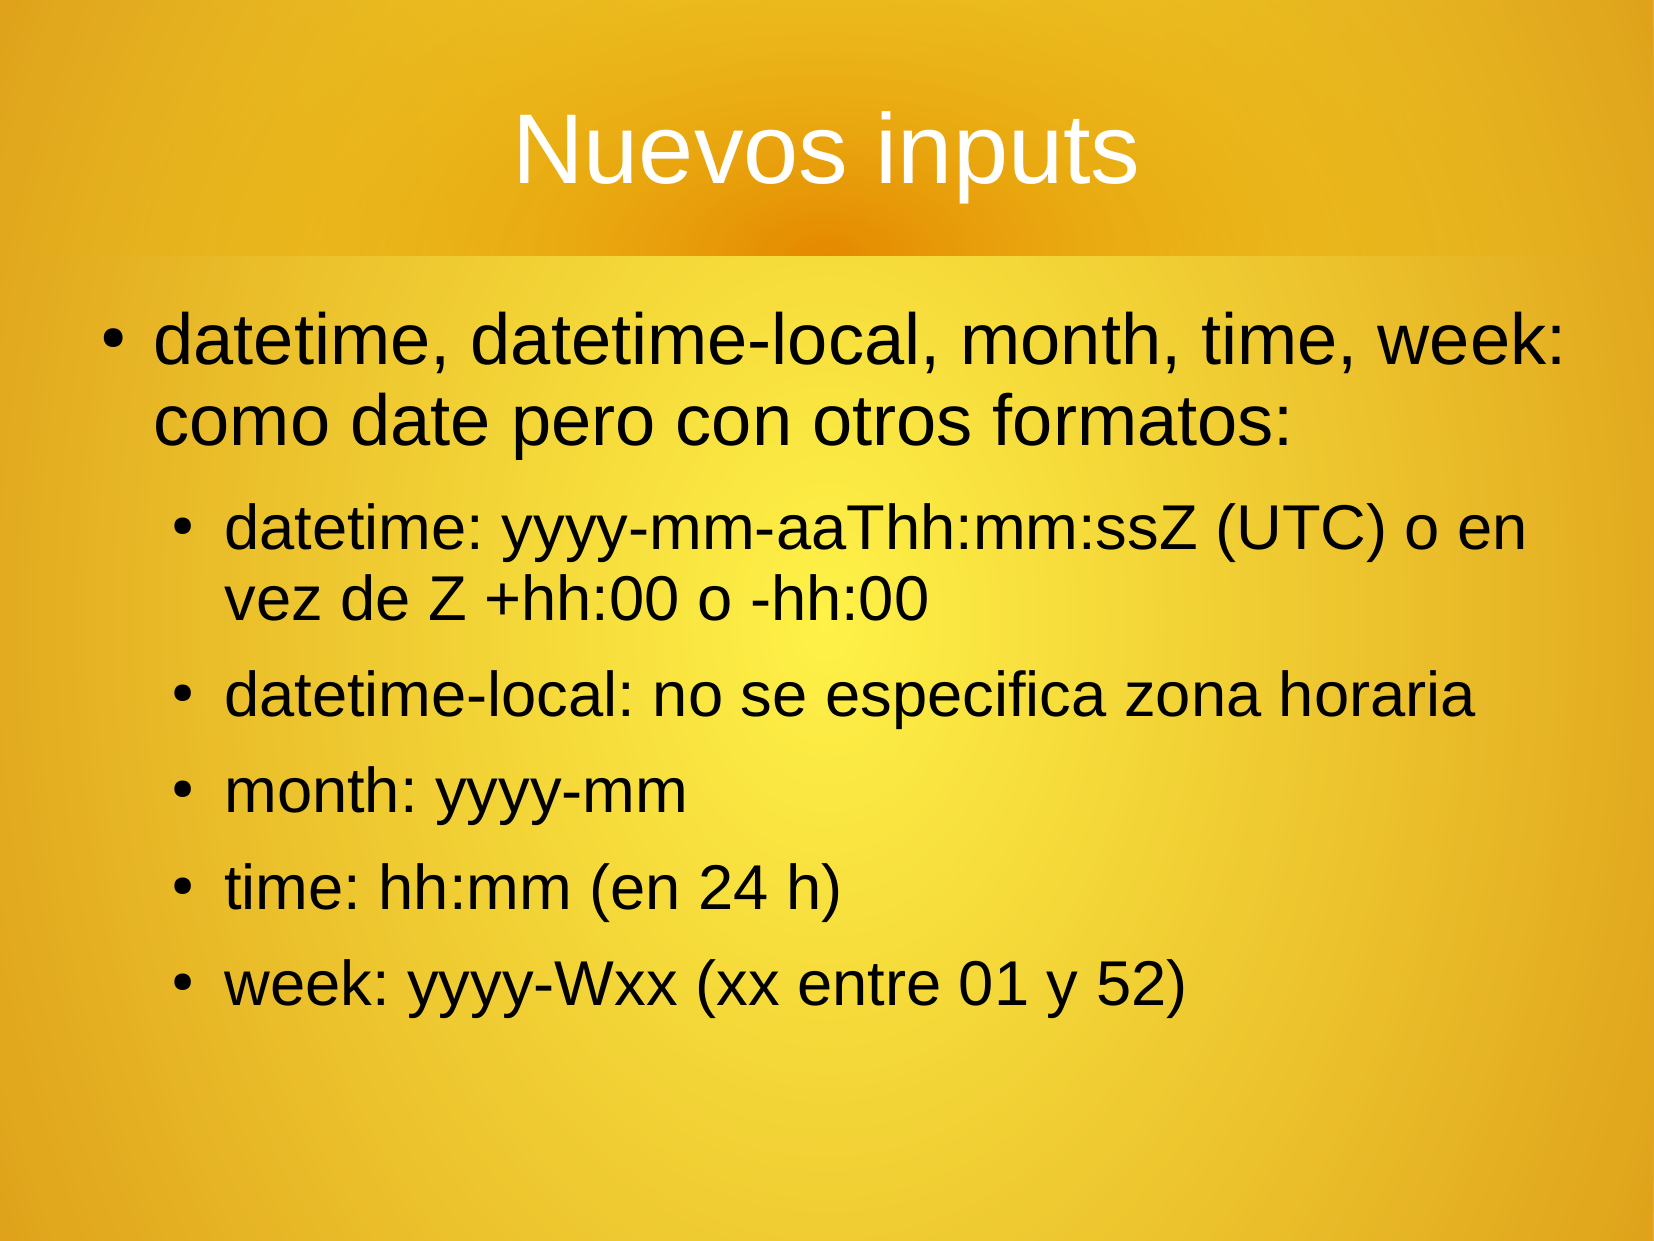

# Nuevos inputs
datetime, datetime-local, month, time, week: como date pero con otros formatos:
datetime: yyyy-mm-aaThh:mm:ssZ (UTC) o en vez de Z +hh:00 o -hh:00
datetime-local: no se especifica zona horaria
month: yyyy-mm
time: hh:mm (en 24 h)
week: yyyy-Wxx (xx entre 01 y 52)